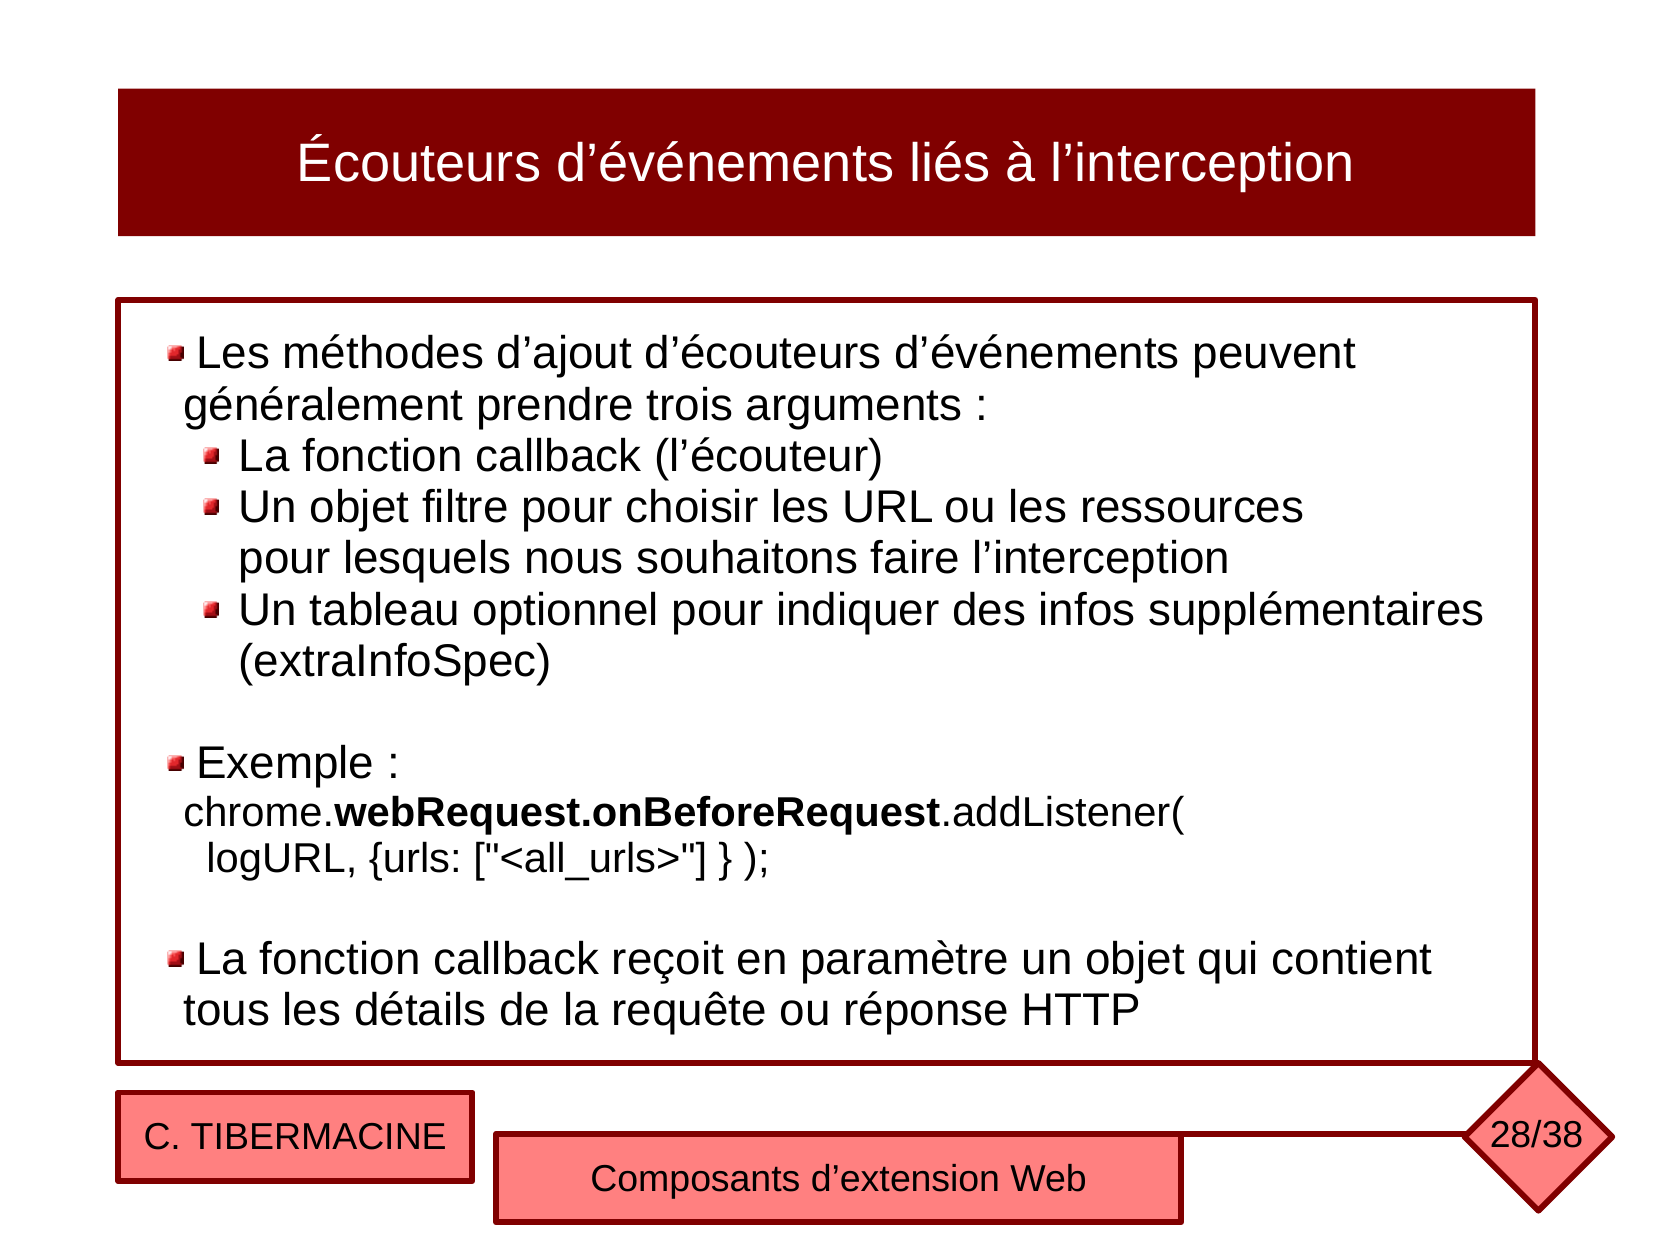

Écouteurs d’événements liés à l’interception
 Les méthodes d’ajout d’écouteurs d’événements peuvent
généralement prendre trois arguments :
La fonction callback (l’écouteur)
Un objet filtre pour choisir les URL ou les ressources
pour lesquels nous souhaitons faire l’interception
Un tableau optionnel pour indiquer des infos supplémentaires
(extraInfoSpec)
 Exemple :
chrome.webRequest.onBeforeRequest.addListener(
 logURL, {urls: ["<all_urls>"] } );
 La fonction callback reçoit en paramètre un objet qui contient
tous les détails de la requête ou réponse HTTP
C. TIBERMACINE
Composants d’extension Web